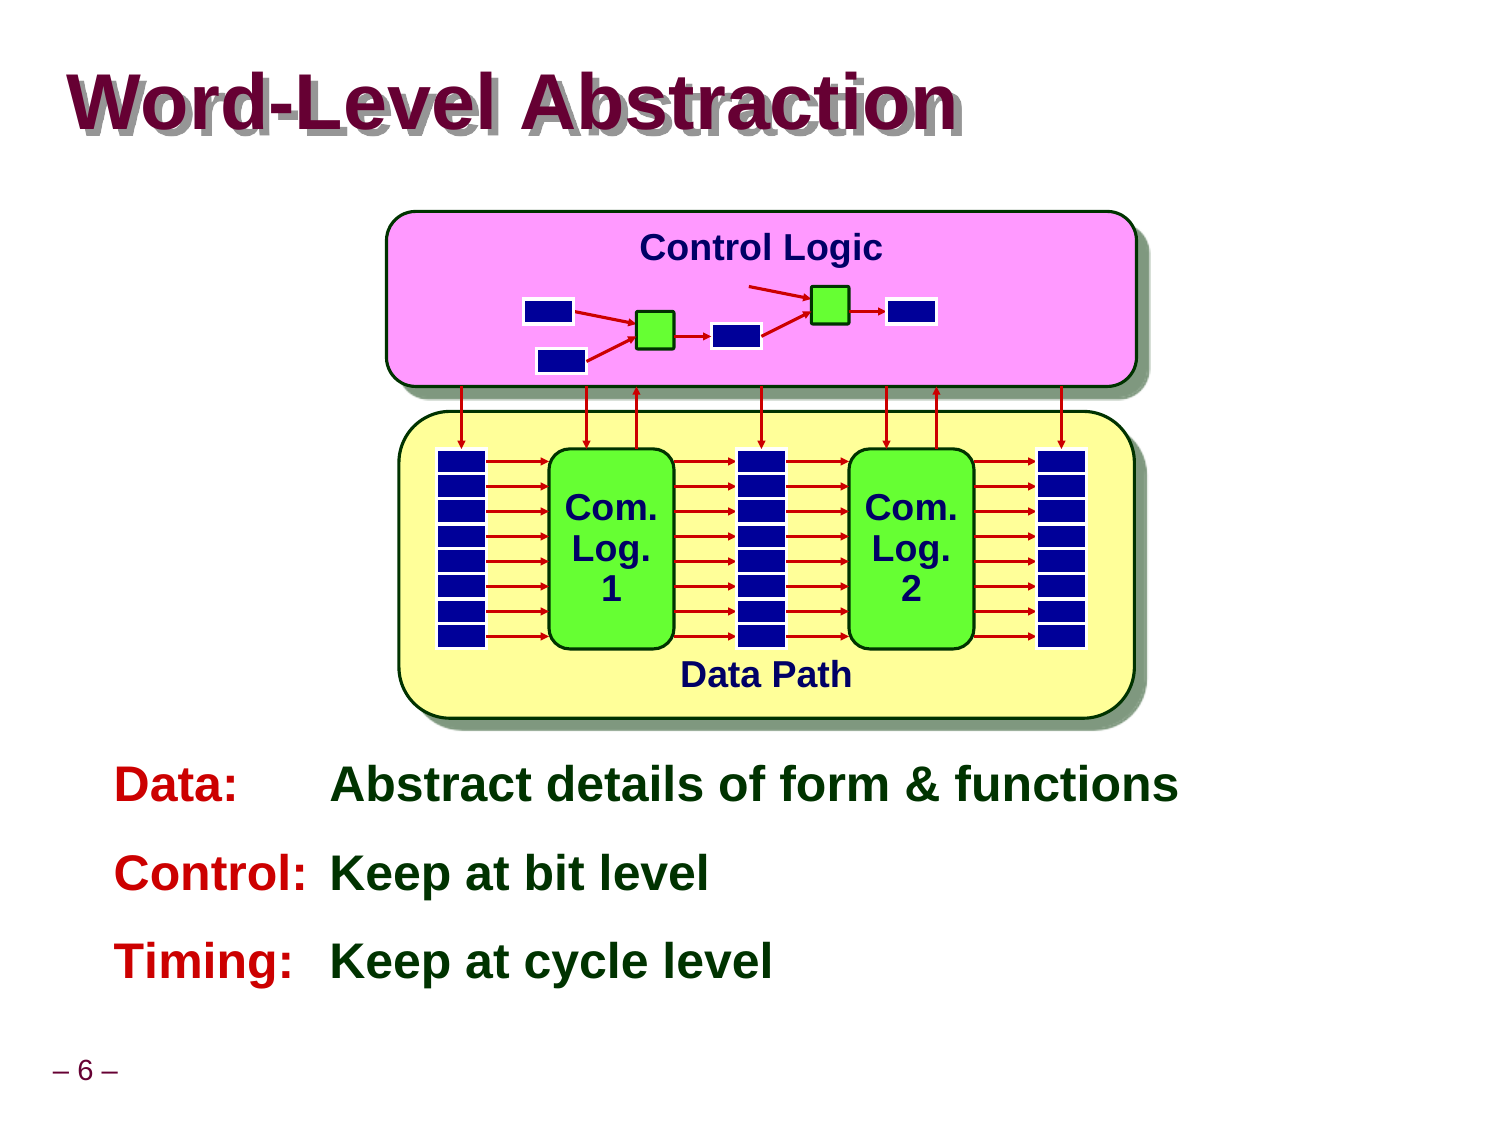

# Word-Level Abstraction
Control Logic
Data Path
Com.
Log.
1
Com.Log.
2
Data: 	Abstract details of form & functions
Control: 	Keep at bit level
Timing: 	Keep at cycle level